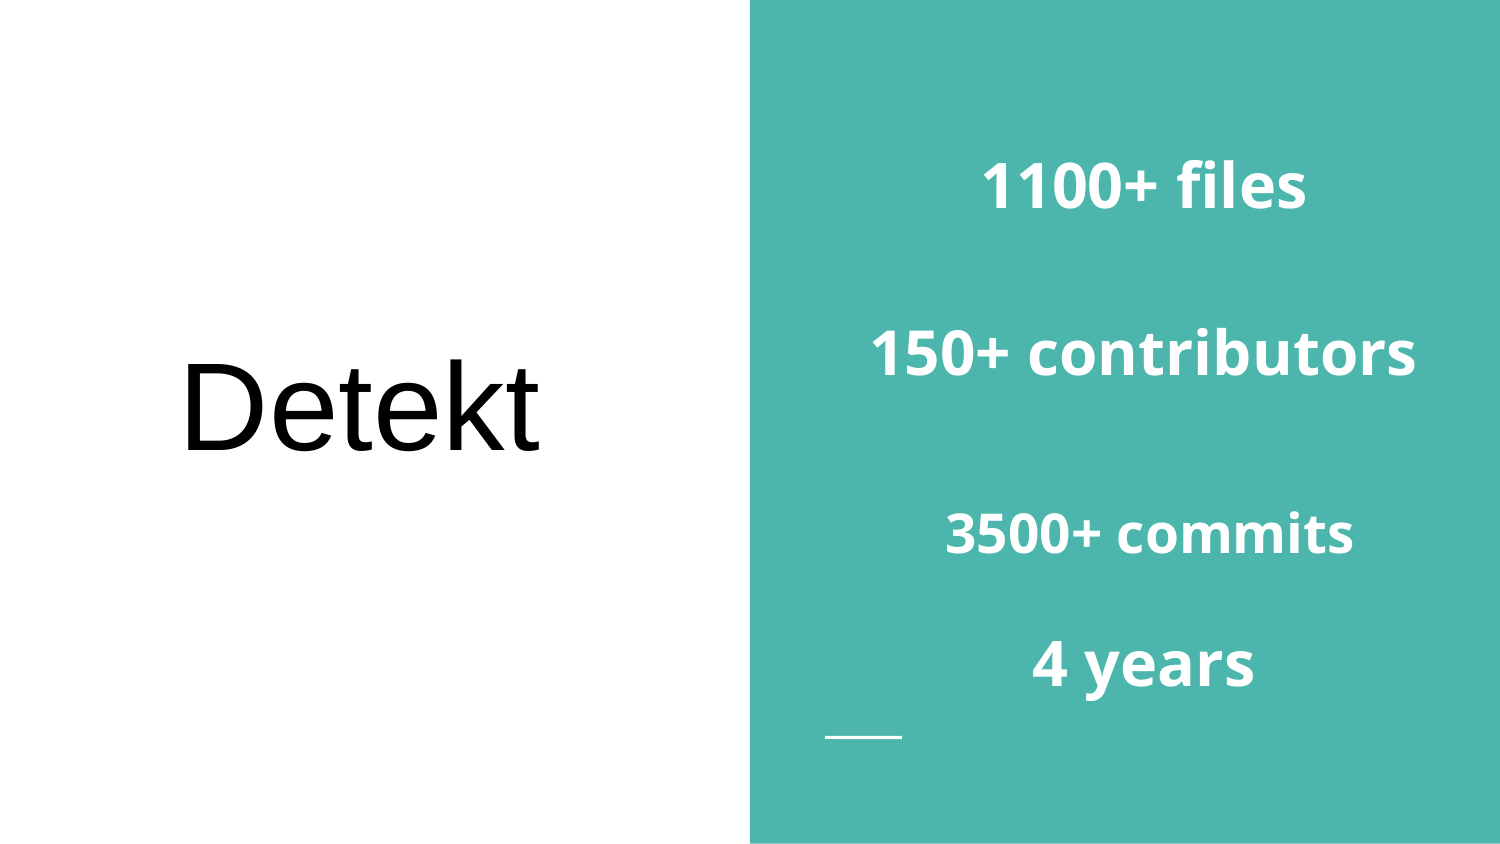

1100+ files
150+ contributors
Detekt
# 3500+ commits
4 years